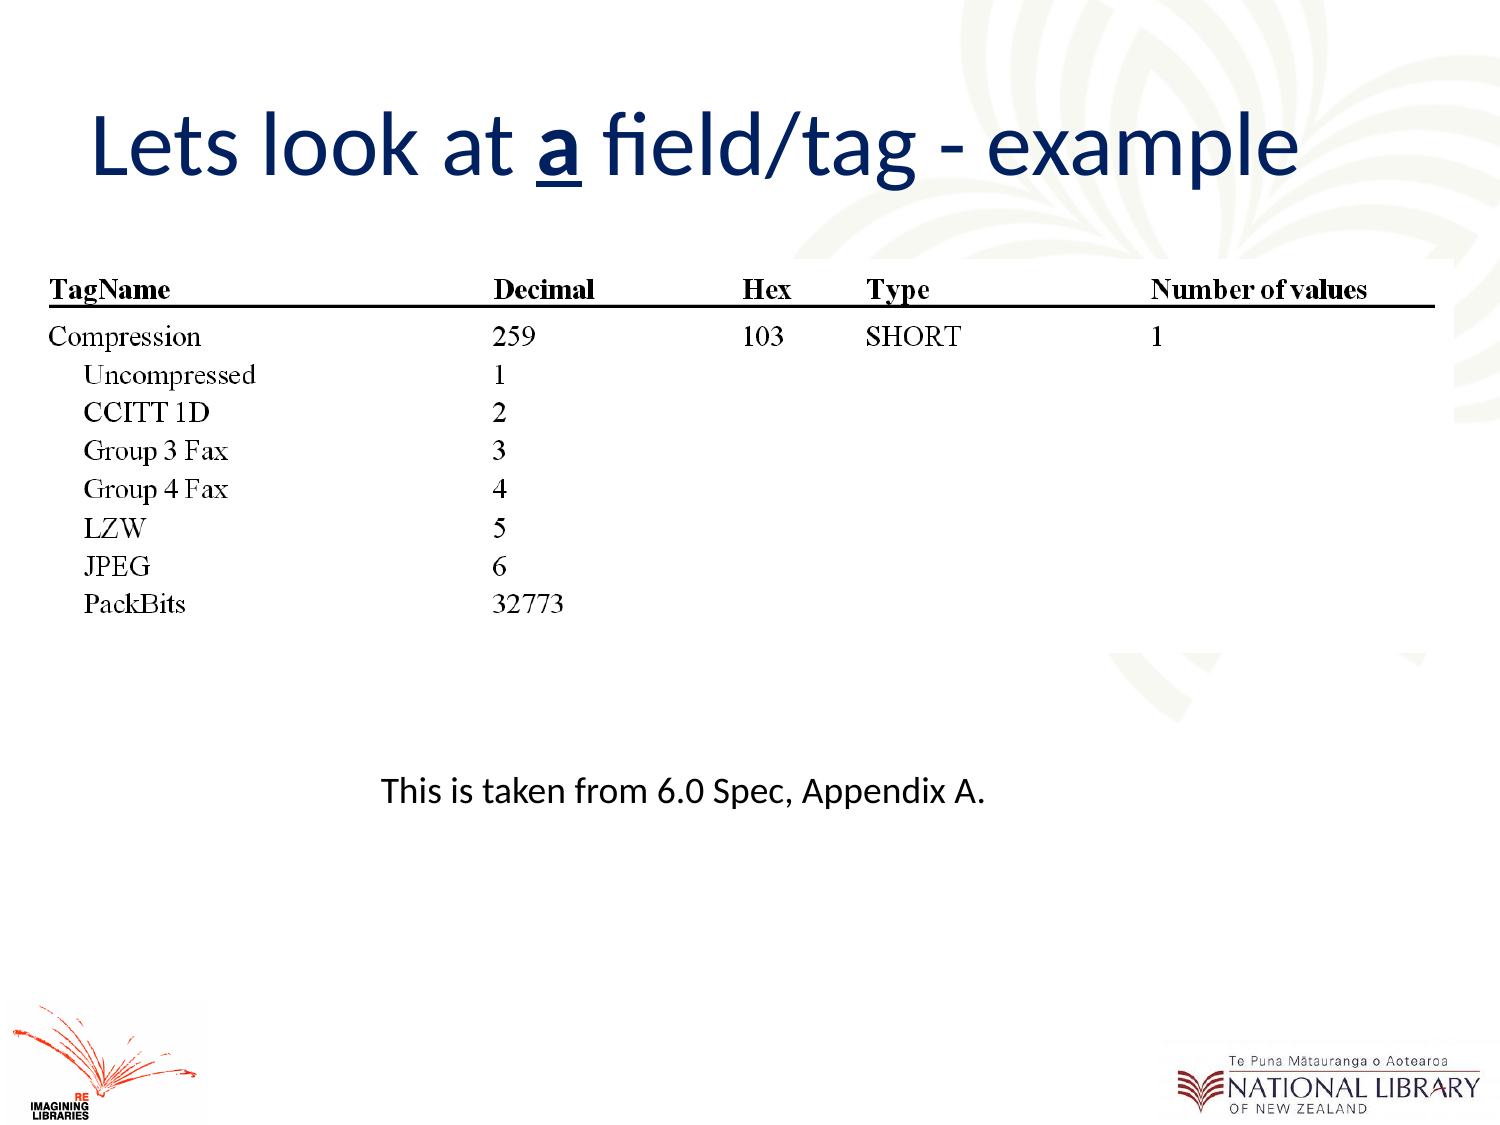

# Lets look at a field/tag - example
This is taken from 6.0 Spec, Appendix A.